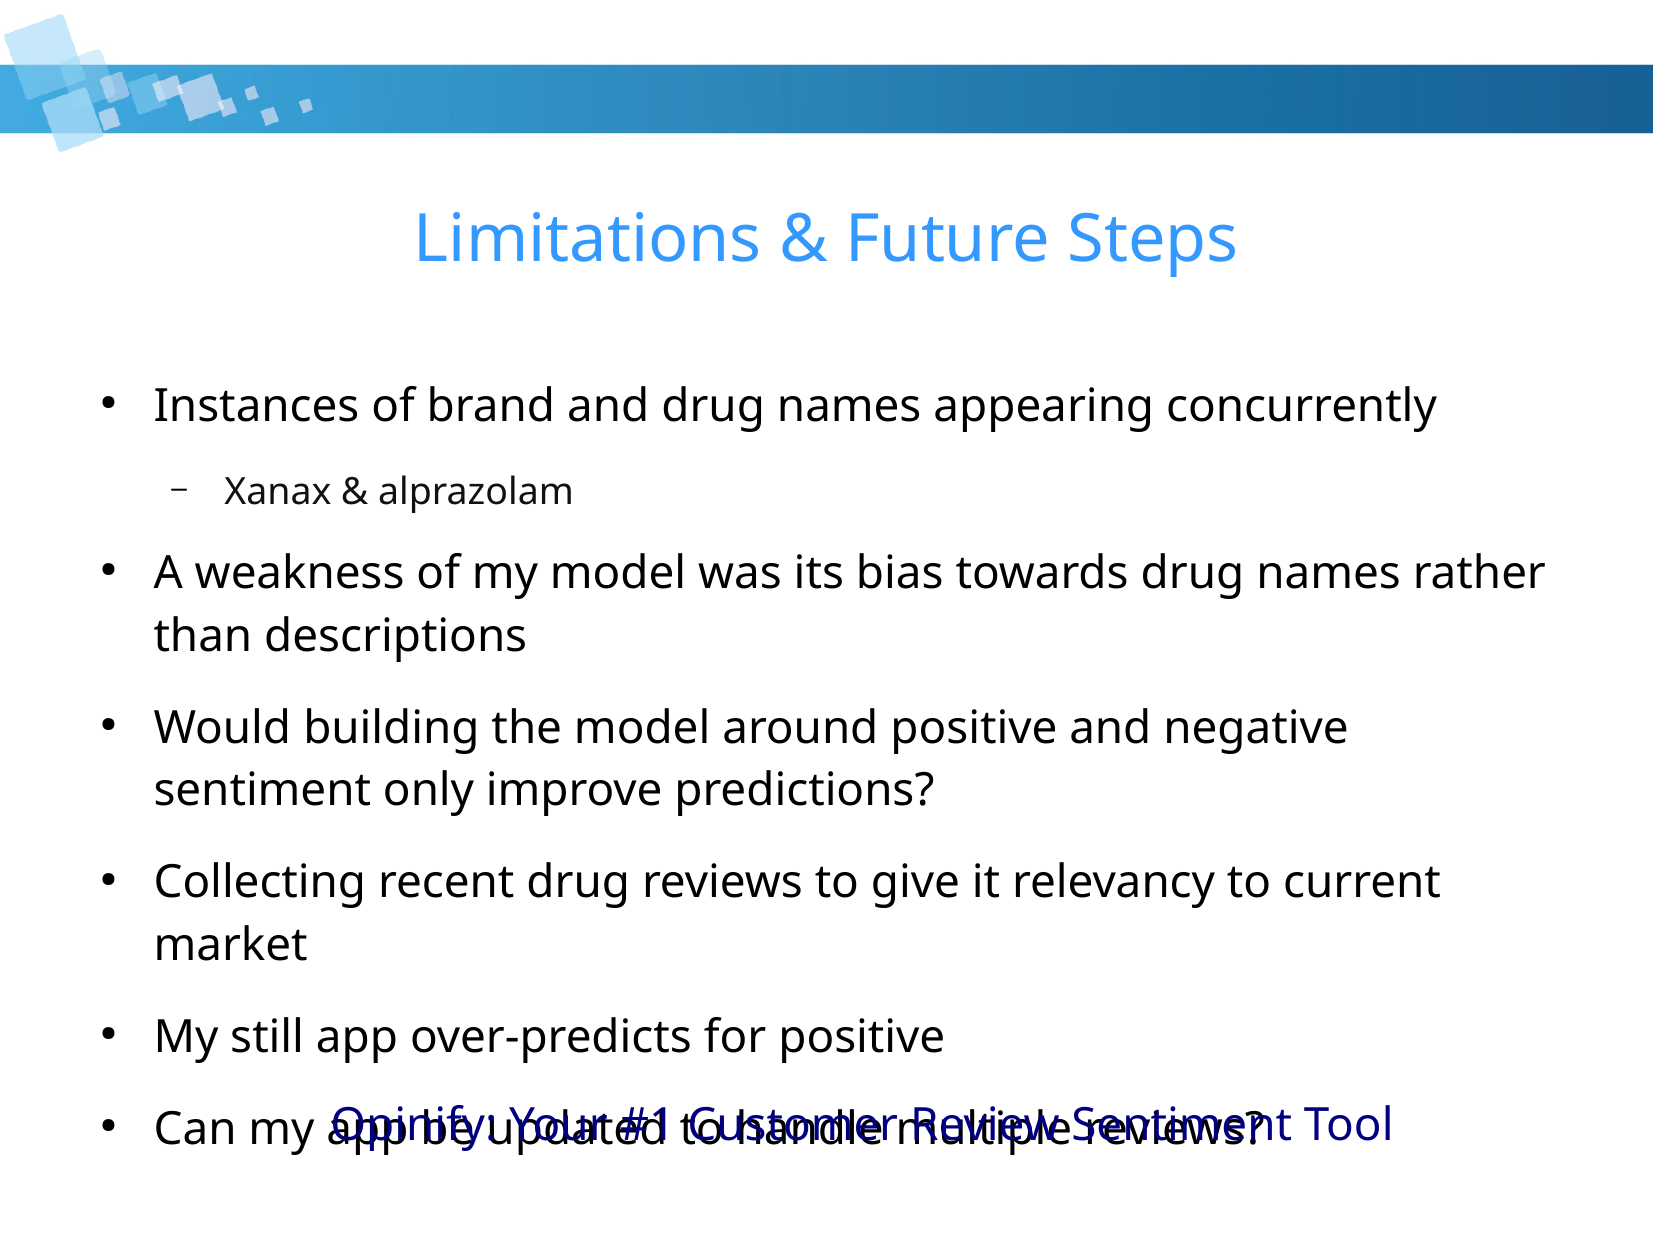

# Limitations & Future Steps
Instances of brand and drug names appearing concurrently
Xanax & alprazolam
A weakness of my model was its bias towards drug names rather than descriptions
Would building the model around positive and negative sentiment only improve predictions?
Collecting recent drug reviews to give it relevancy to current market
My still app over-predicts for positive
Can my app be updated to handle multiple reviews?
Opinify: Your #1 Customer Review Sentiment Tool